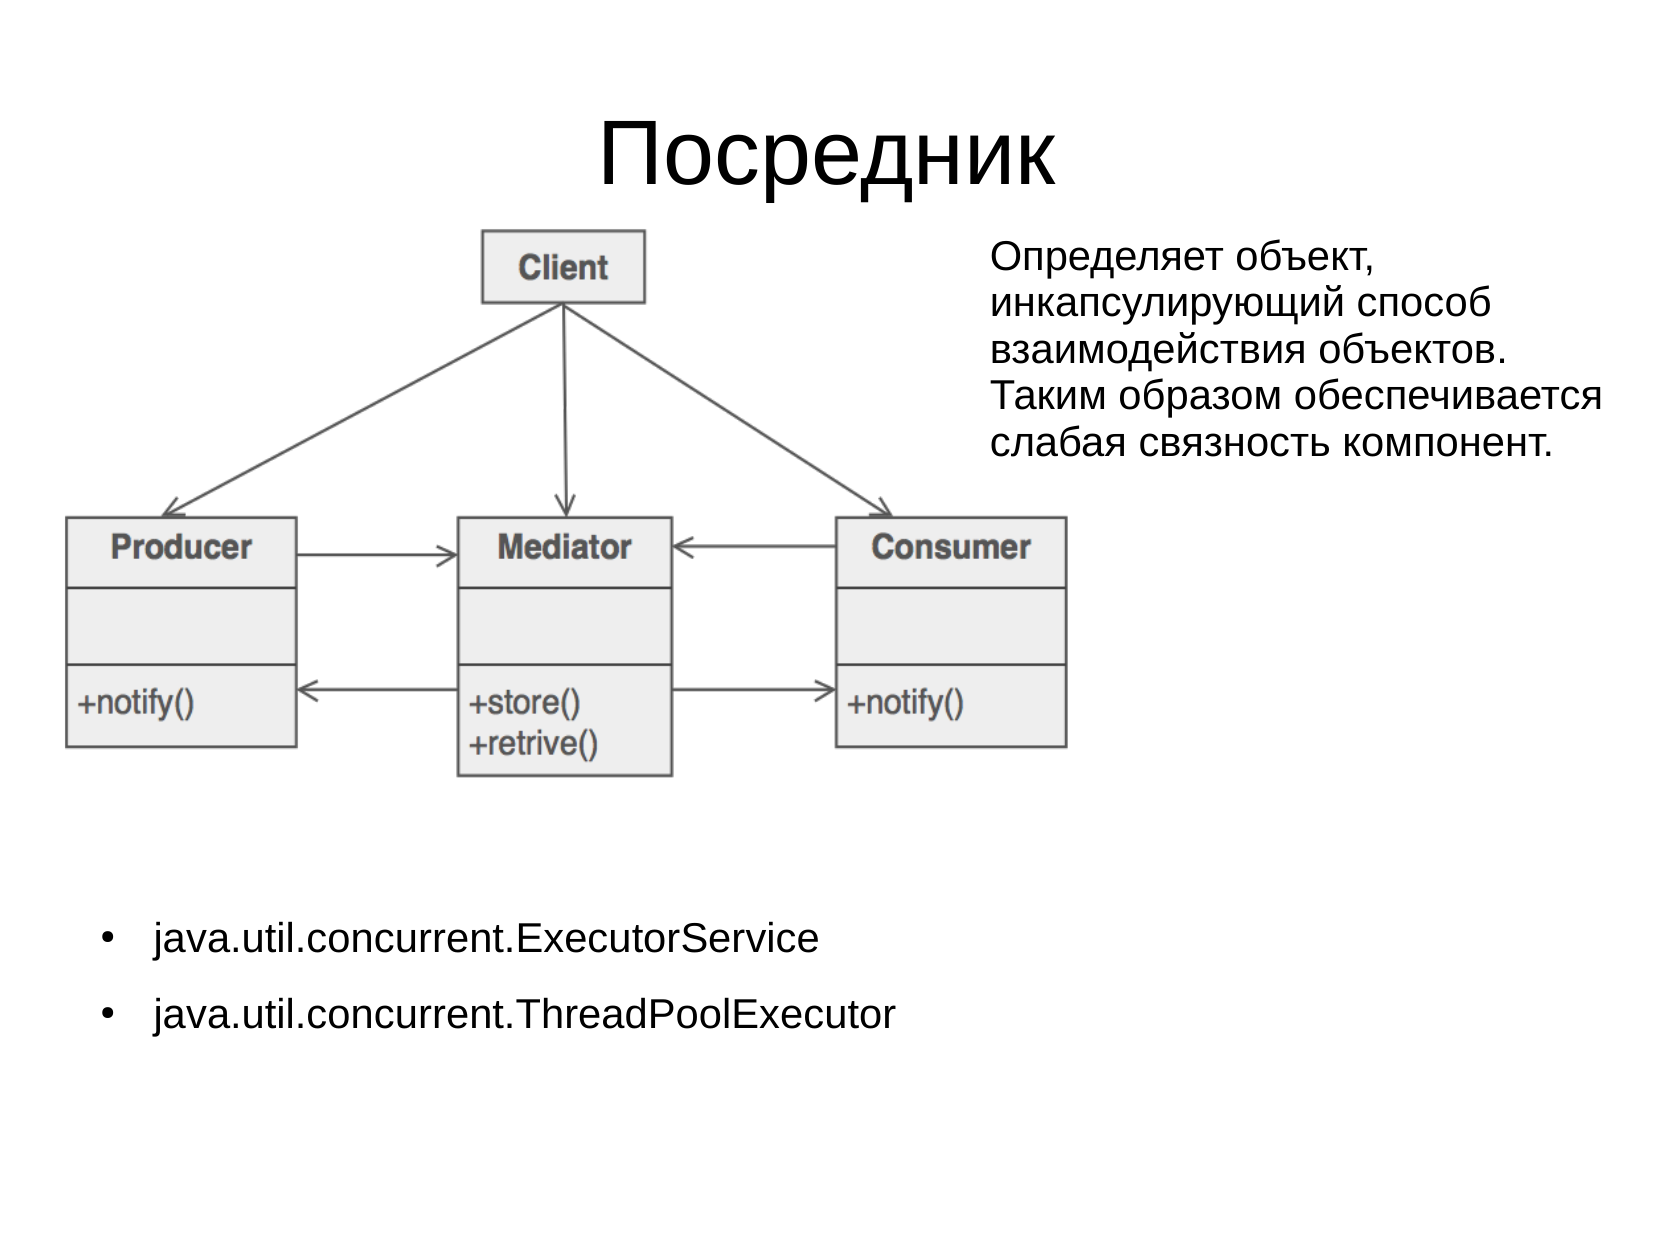

# Посредник
Определяет объект, инкапсулирующий способ взаимодействия объектов. Таким образом обеспечивается слабая связность компонент.
java.util.concurrent.ExecutorService
java.util.concurrent.ThreadPoolExecutor